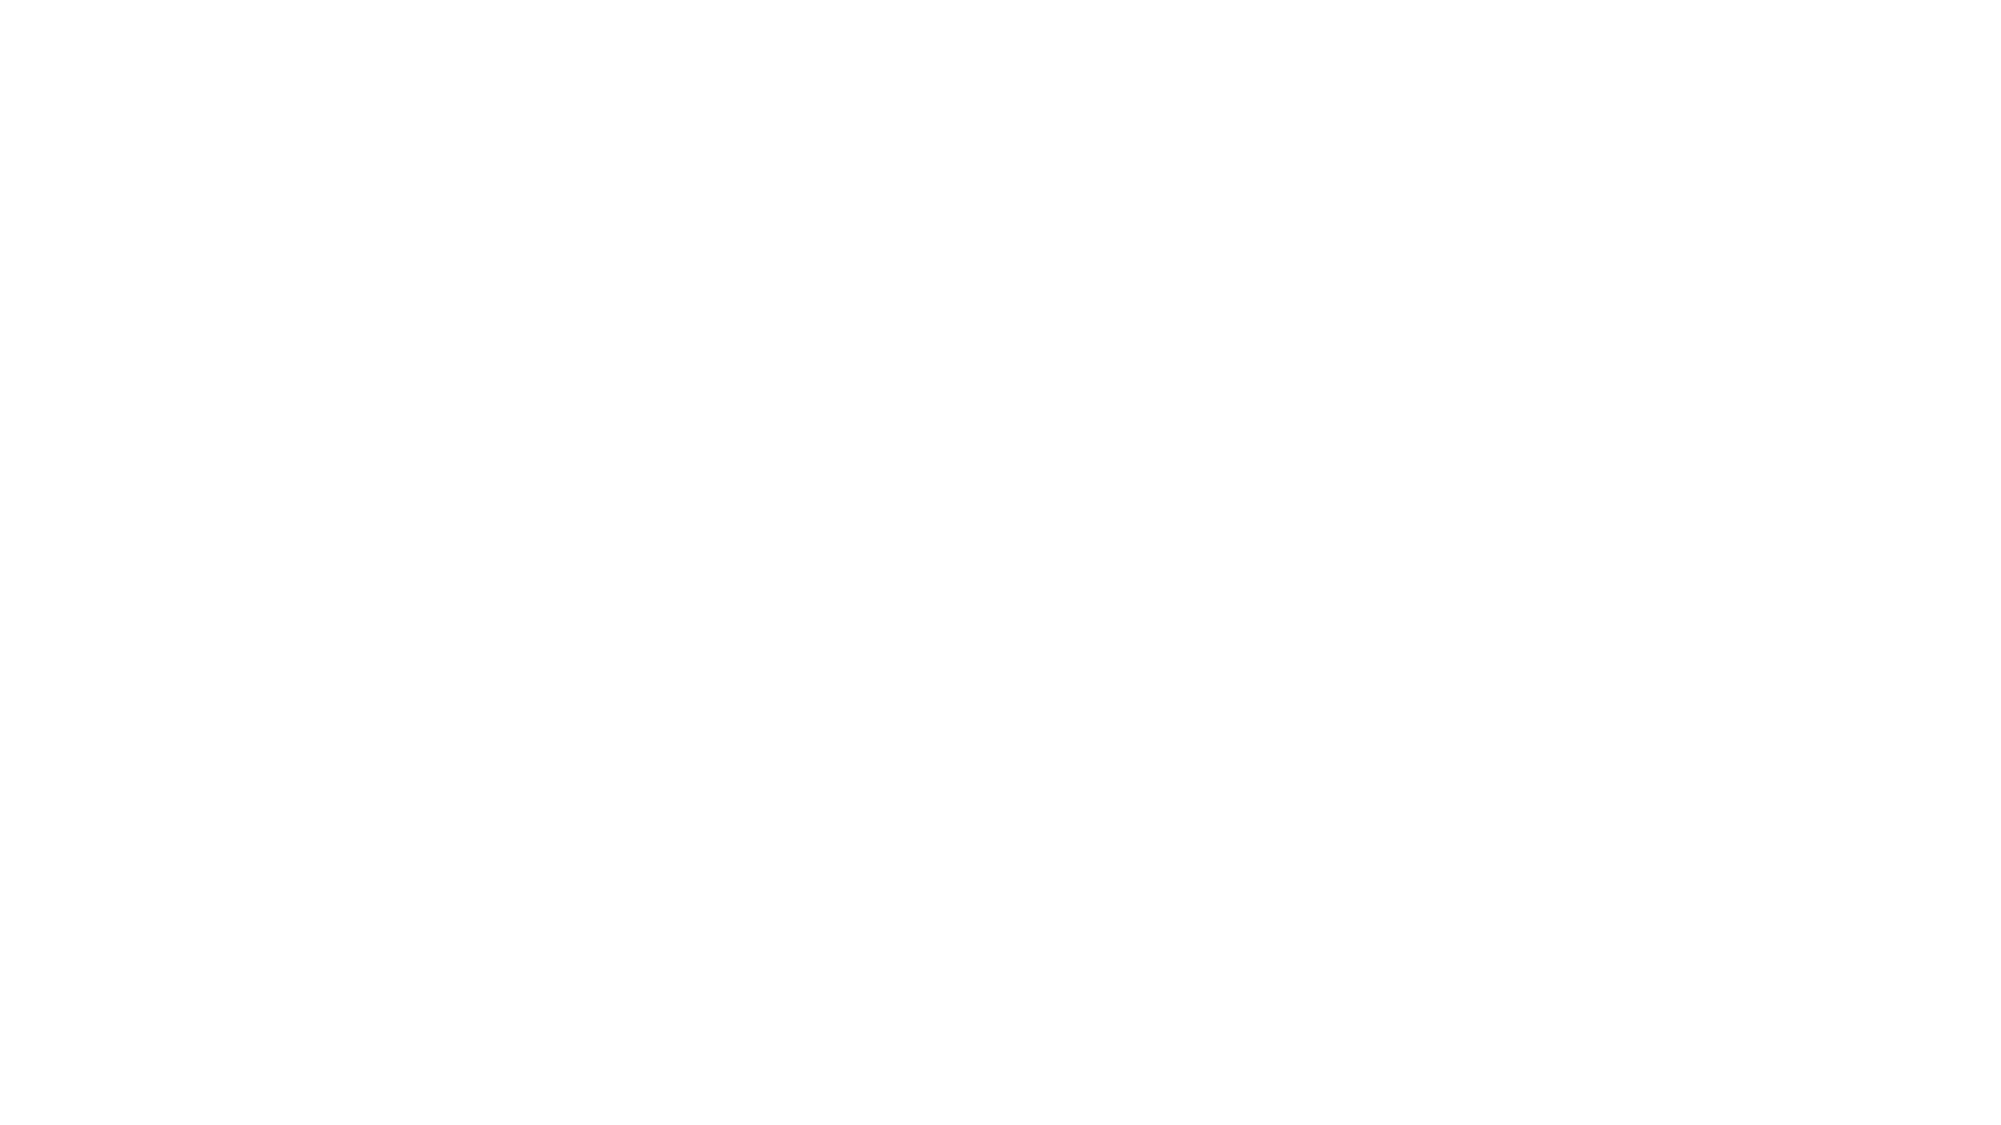

# Documentatia utilizata pentru utilizarea microcontroller-ului:
https://ww1.microchip.com/downloads/en/devicedoc/atmel-8272-8-bit-avr-microcontroller-atmega164a_pa-324a_pa-644a_pa-1284_p_datasheet.pdf
Pinii utilizați pentru realizarea proiectului:
Servo-motorul este conectat la următorii pini:
-VCC
-GND
-PD5 - pinul folosit pentru generarea PWM(Pulse Width Modulation)responsabil pentru realizarea mișcarii motorului.